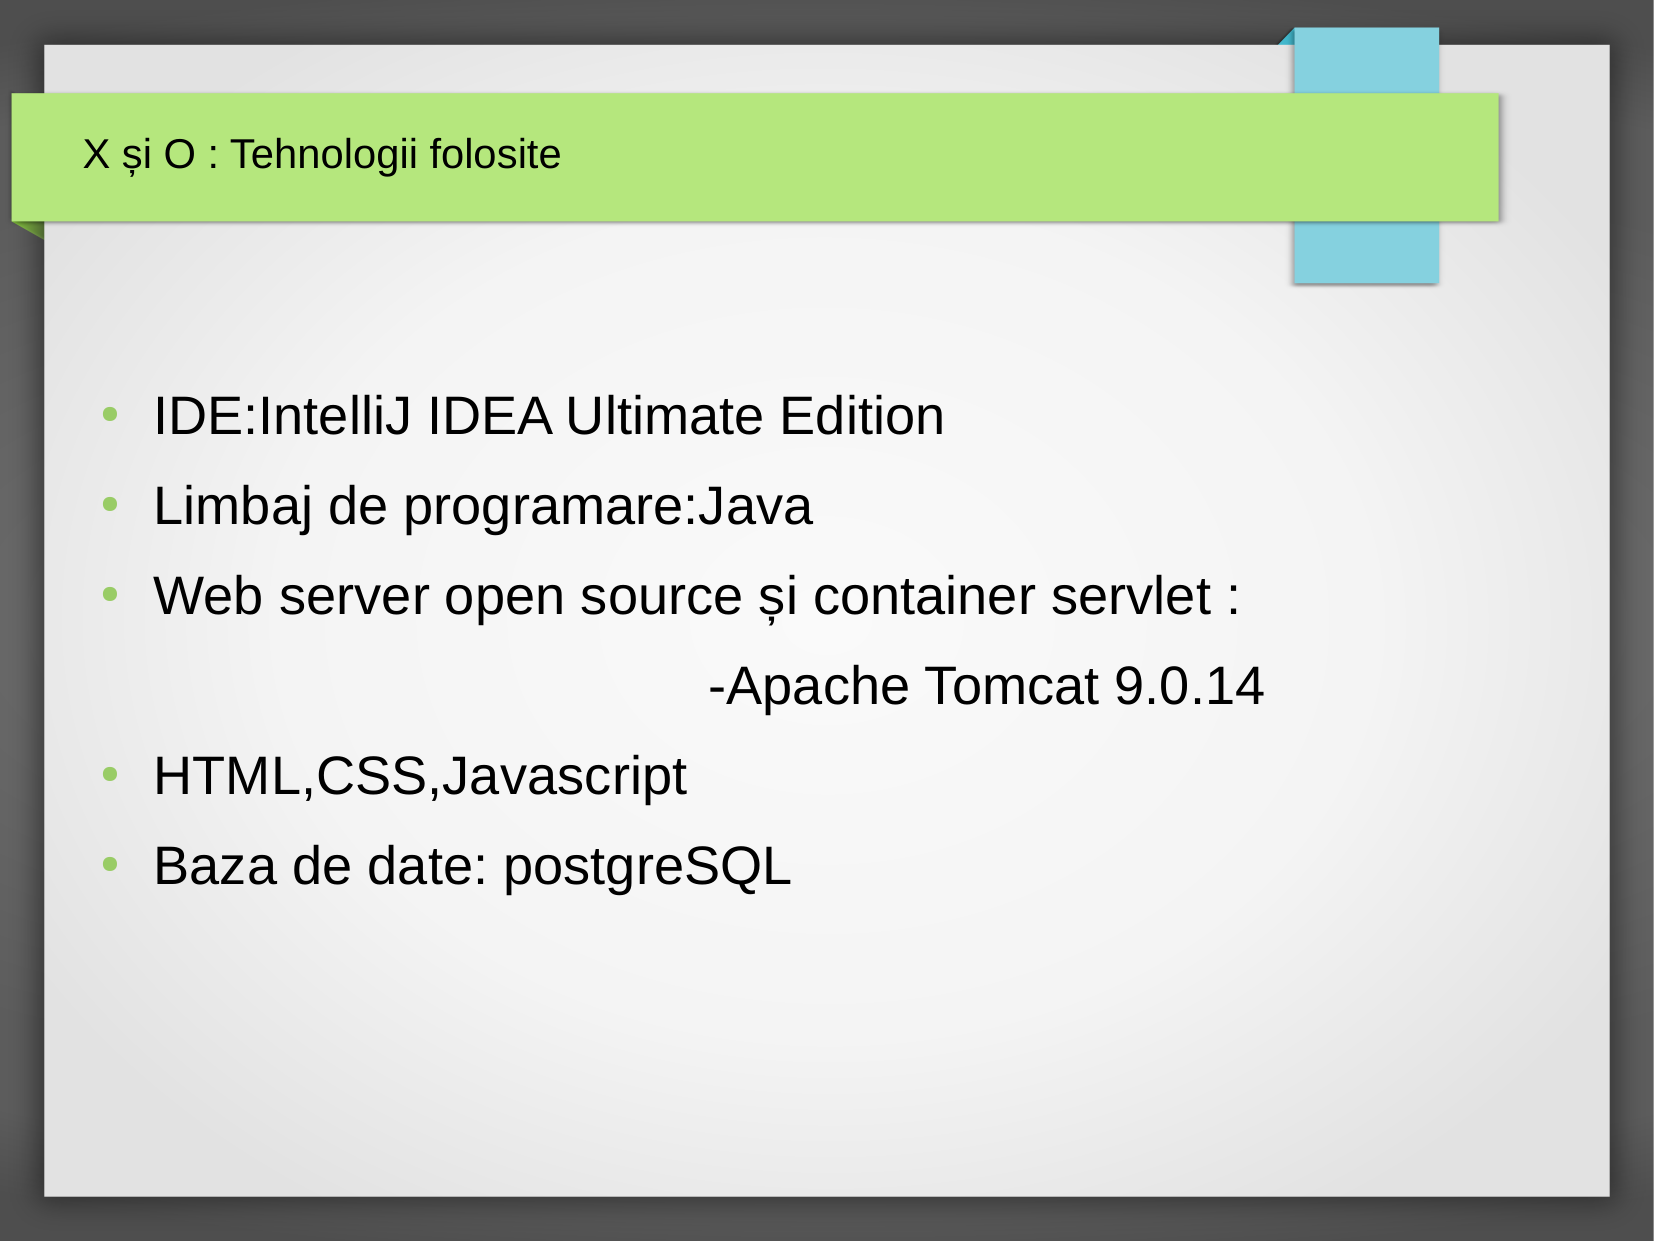

# X și O : Tehnologii folosite
IDE:IntelliJ IDEA Ultimate Edition
Limbaj de programare:Java
Web server open source și container servlet :
 -Apache Tomcat 9.0.14
HTML,CSS,Javascript
Baza de date: postgreSQL